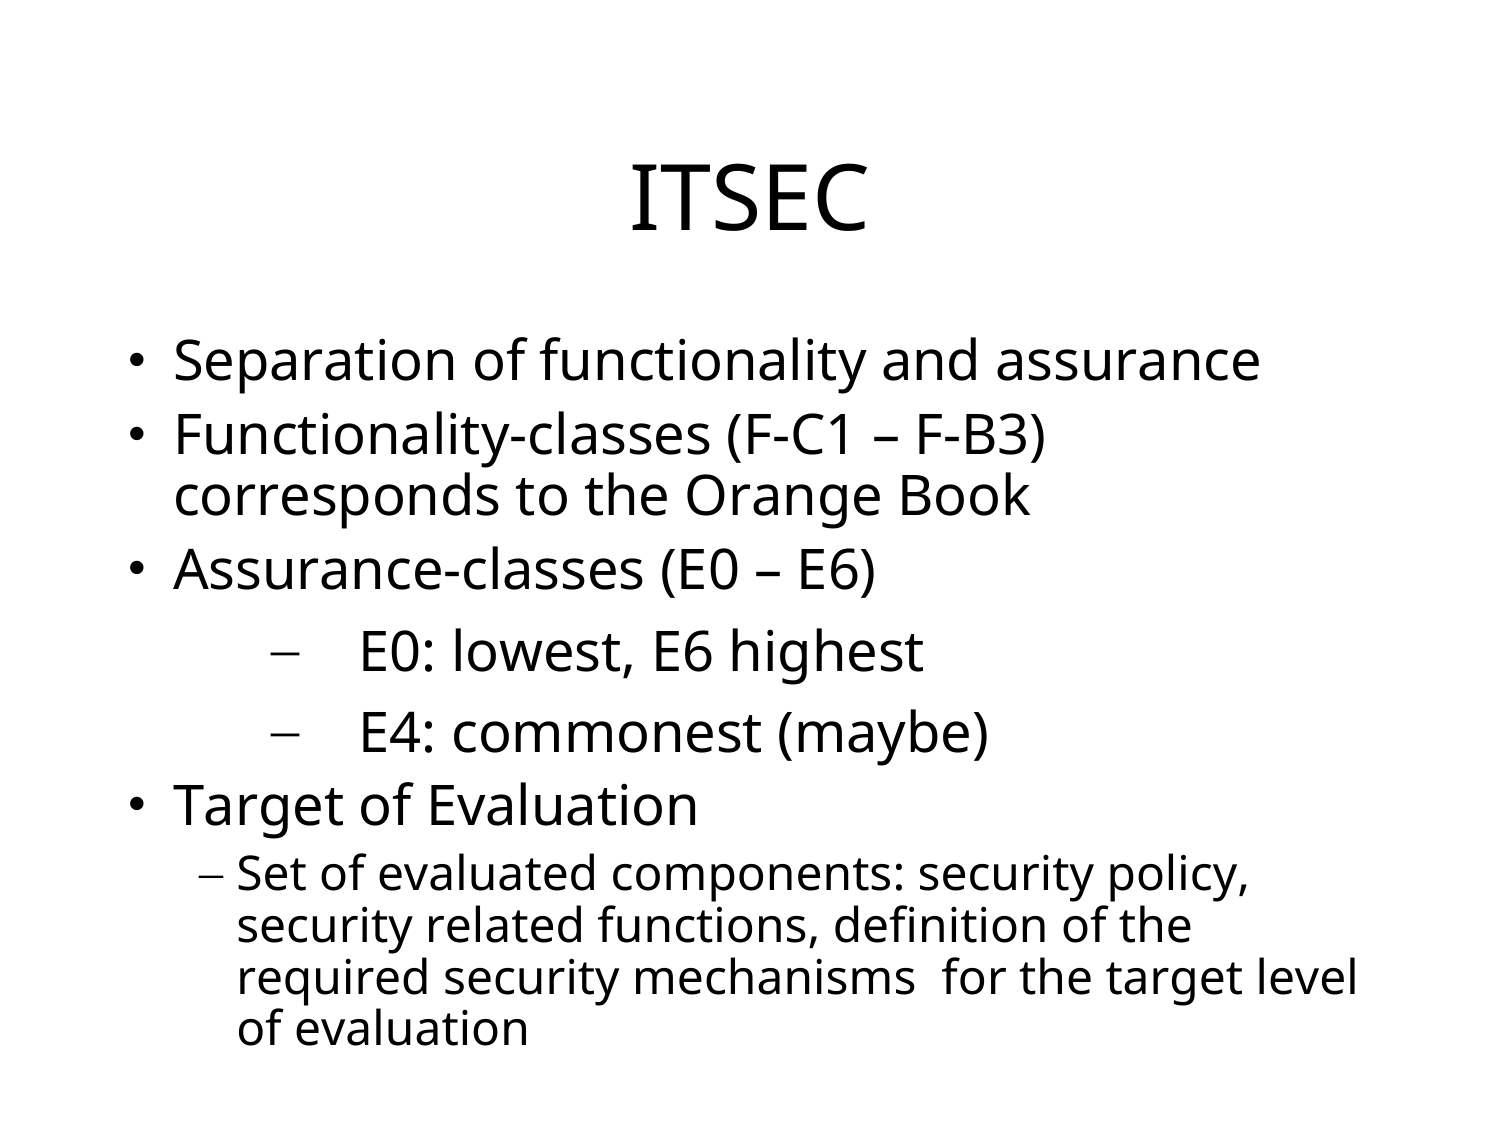

# ITSEC
Separation of functionality and assurance
Functionality-classes (F-C1 – F-B3) corresponds to the Orange Book
Assurance-classes (E0 – E6)
E0: lowest, E6 highest
E4: commonest (maybe)‏
Target of Evaluation
Set of evaluated components: security policy, security related functions, definition of the required security mechanisms for the target level of evaluation